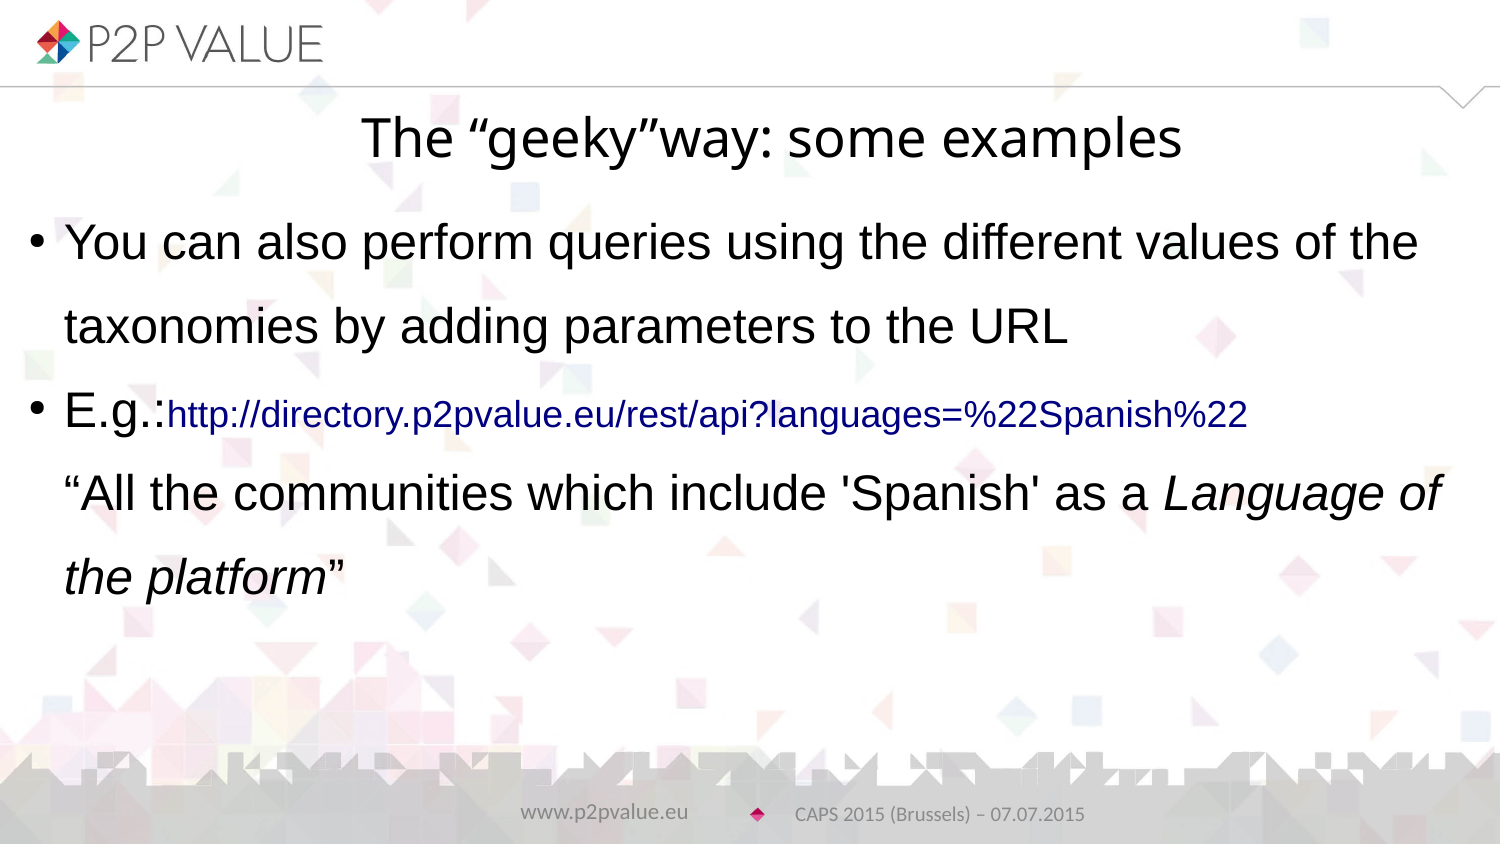

# The “geeky”way: some examples
You can also perform queries using the different values of the taxonomies by adding parameters to the URL
E.g.:http://directory.p2pvalue.eu/rest/api?languages=%22Spanish%22
“All the communities which include 'Spanish' as a Language of the platform”
www.p2pvalue.eu
CAPS 2015 (Brussels) – 07.07.2015